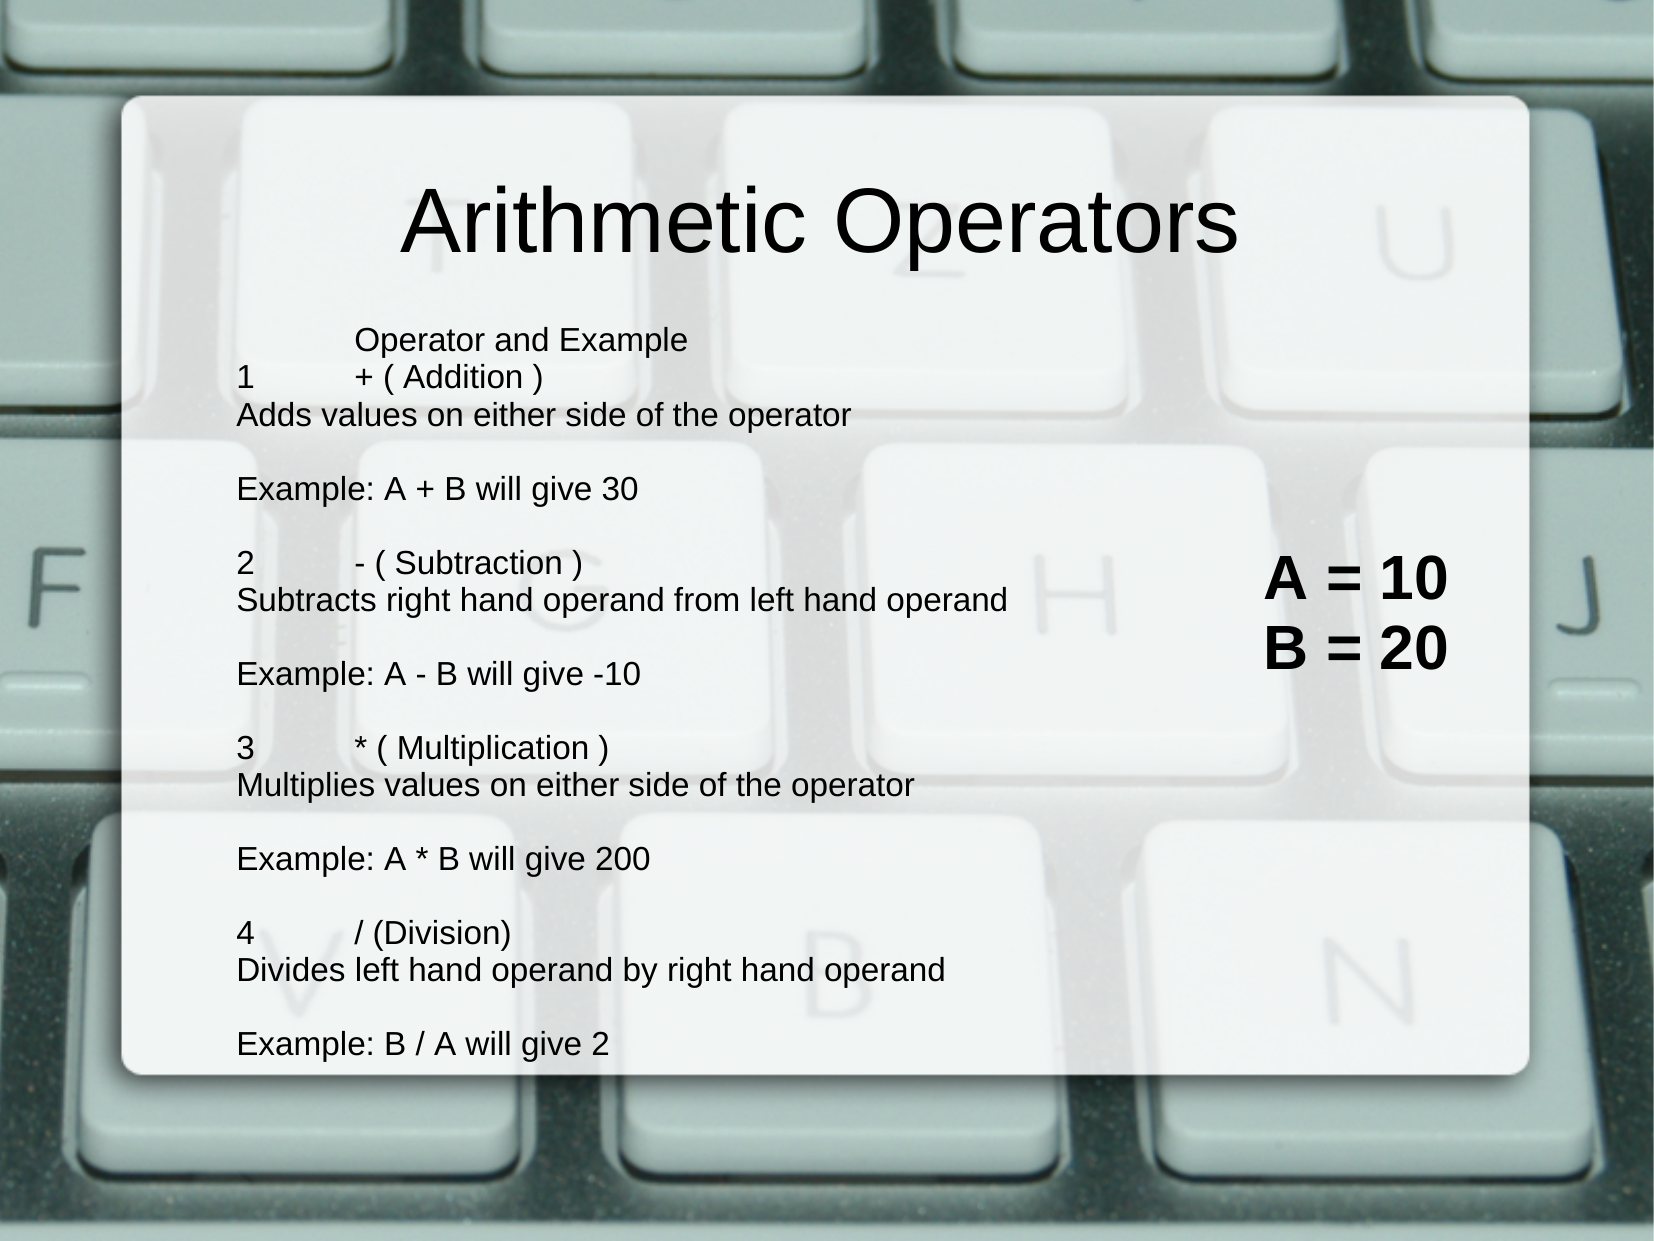

# Arithmetic Operators
	Operator and Example
1	+ ( Addition )
Adds values on either side of the operator
Example: A + B will give 30
2	- ( Subtraction )
Subtracts right hand operand from left hand operand
Example: A - B will give -10
3	* ( Multiplication )
Multiplies values on either side of the operator
Example: A * B will give 200
4	/ (Division)
Divides left hand operand by right hand operand
Example: B / A will give 2
A = 10
B = 20